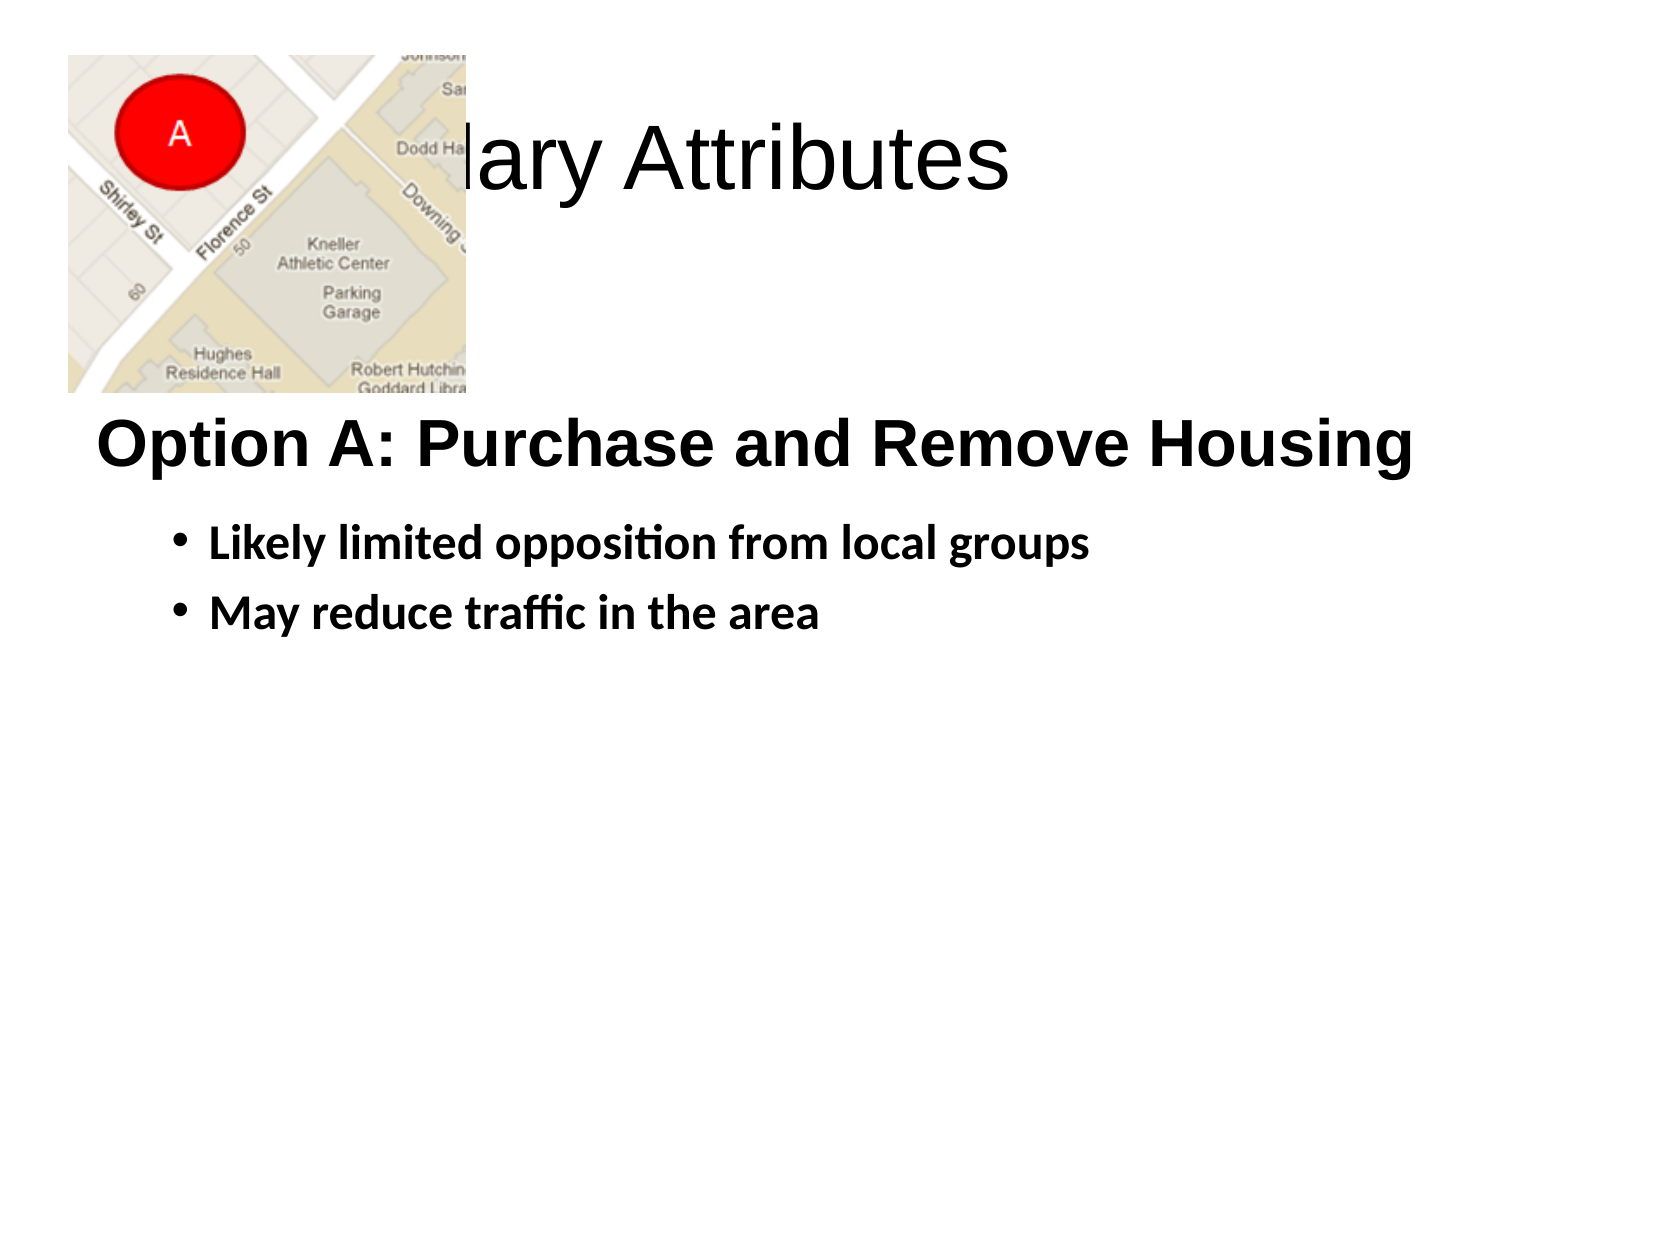

# Secondary Attributes
Option A: Purchase and Remove Housing
Likely limited opposition from local groups
May reduce traffic in the area